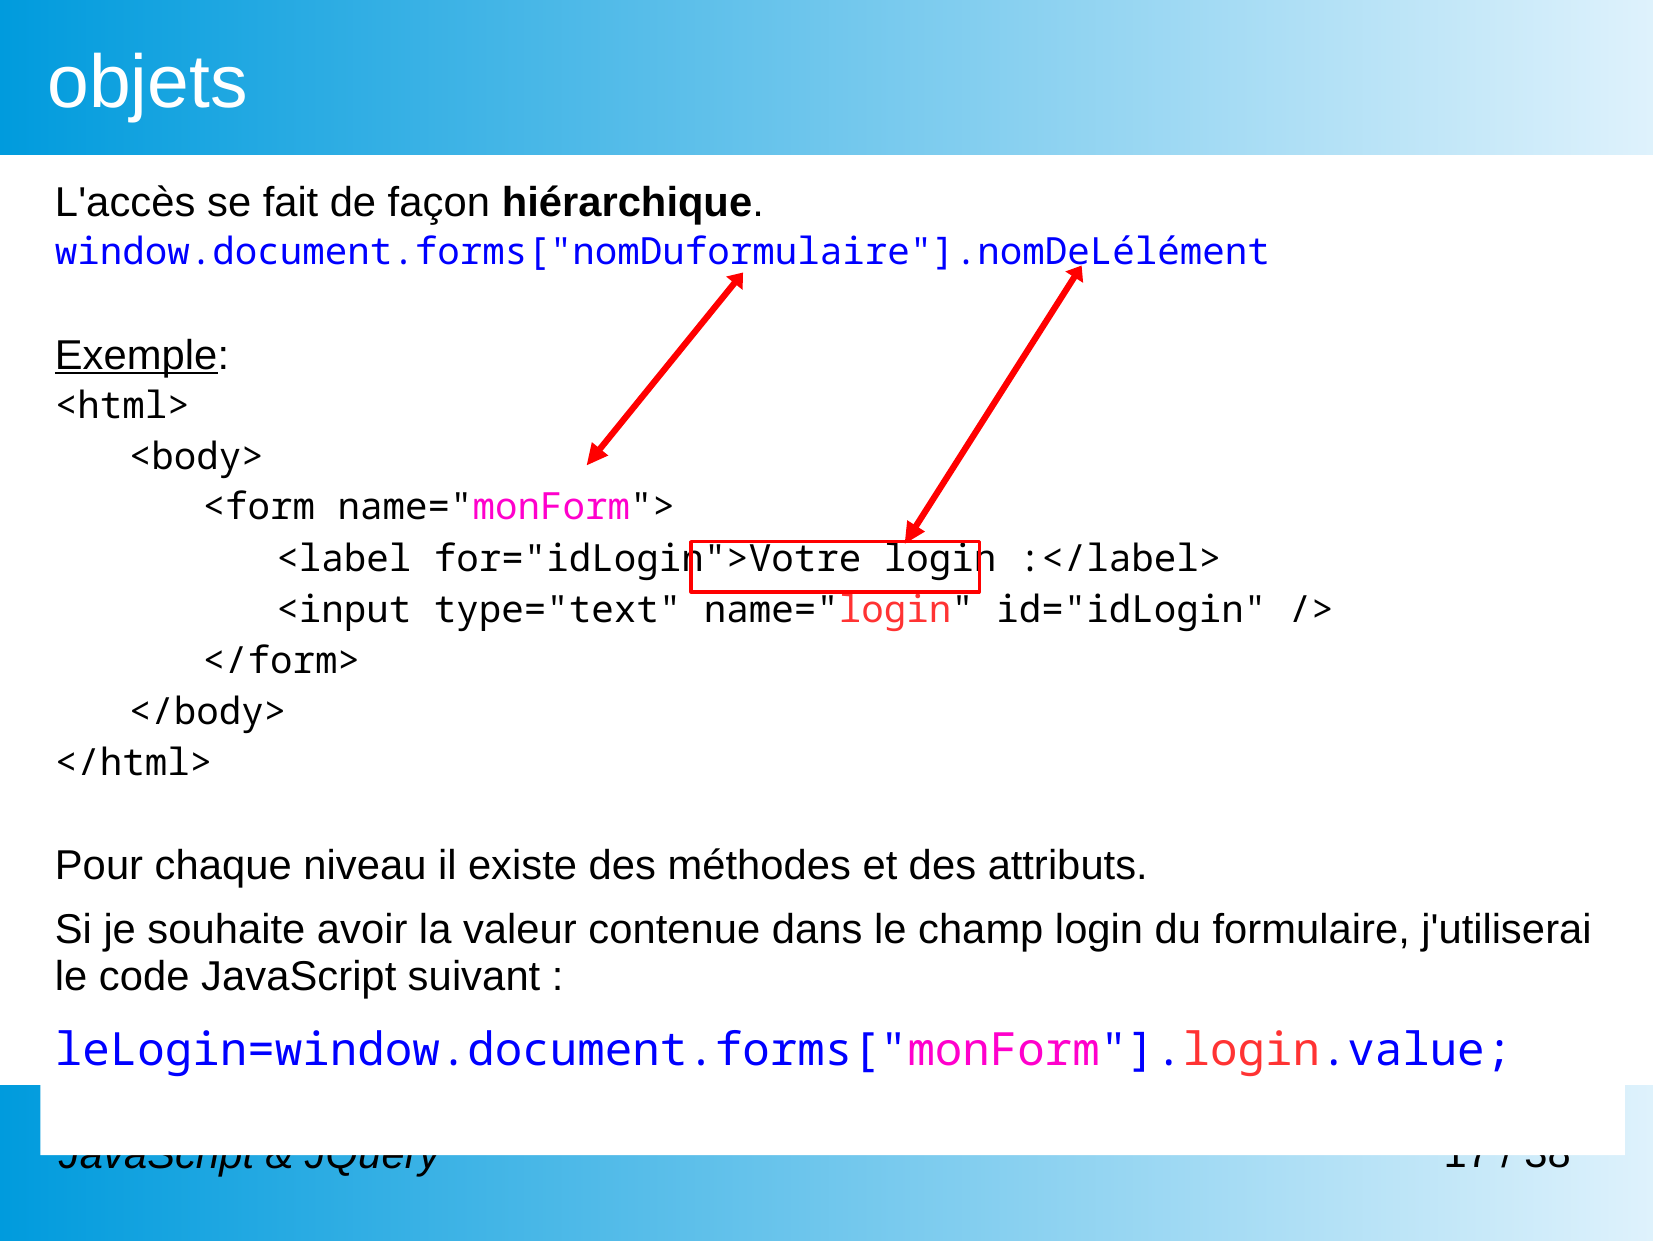

# objets
L'accès se fait de façon hiérarchique.
window.document.forms["nomDuformulaire"].nomDeLélément
Exemple:
<html>
	<body>
		<form name="monForm">
			<label for="idLogin">Votre login :</label>
			<input type="text" name="login" id="idLogin" />
		</form>
	</body>
</html>
Pour chaque niveau il existe des méthodes et des attributs.
Si je souhaite avoir la valeur contenue dans le champ login du formulaire, j'utiliserai le code JavaScript suivant :
leLogin=window.document.forms["monForm"].login.value;